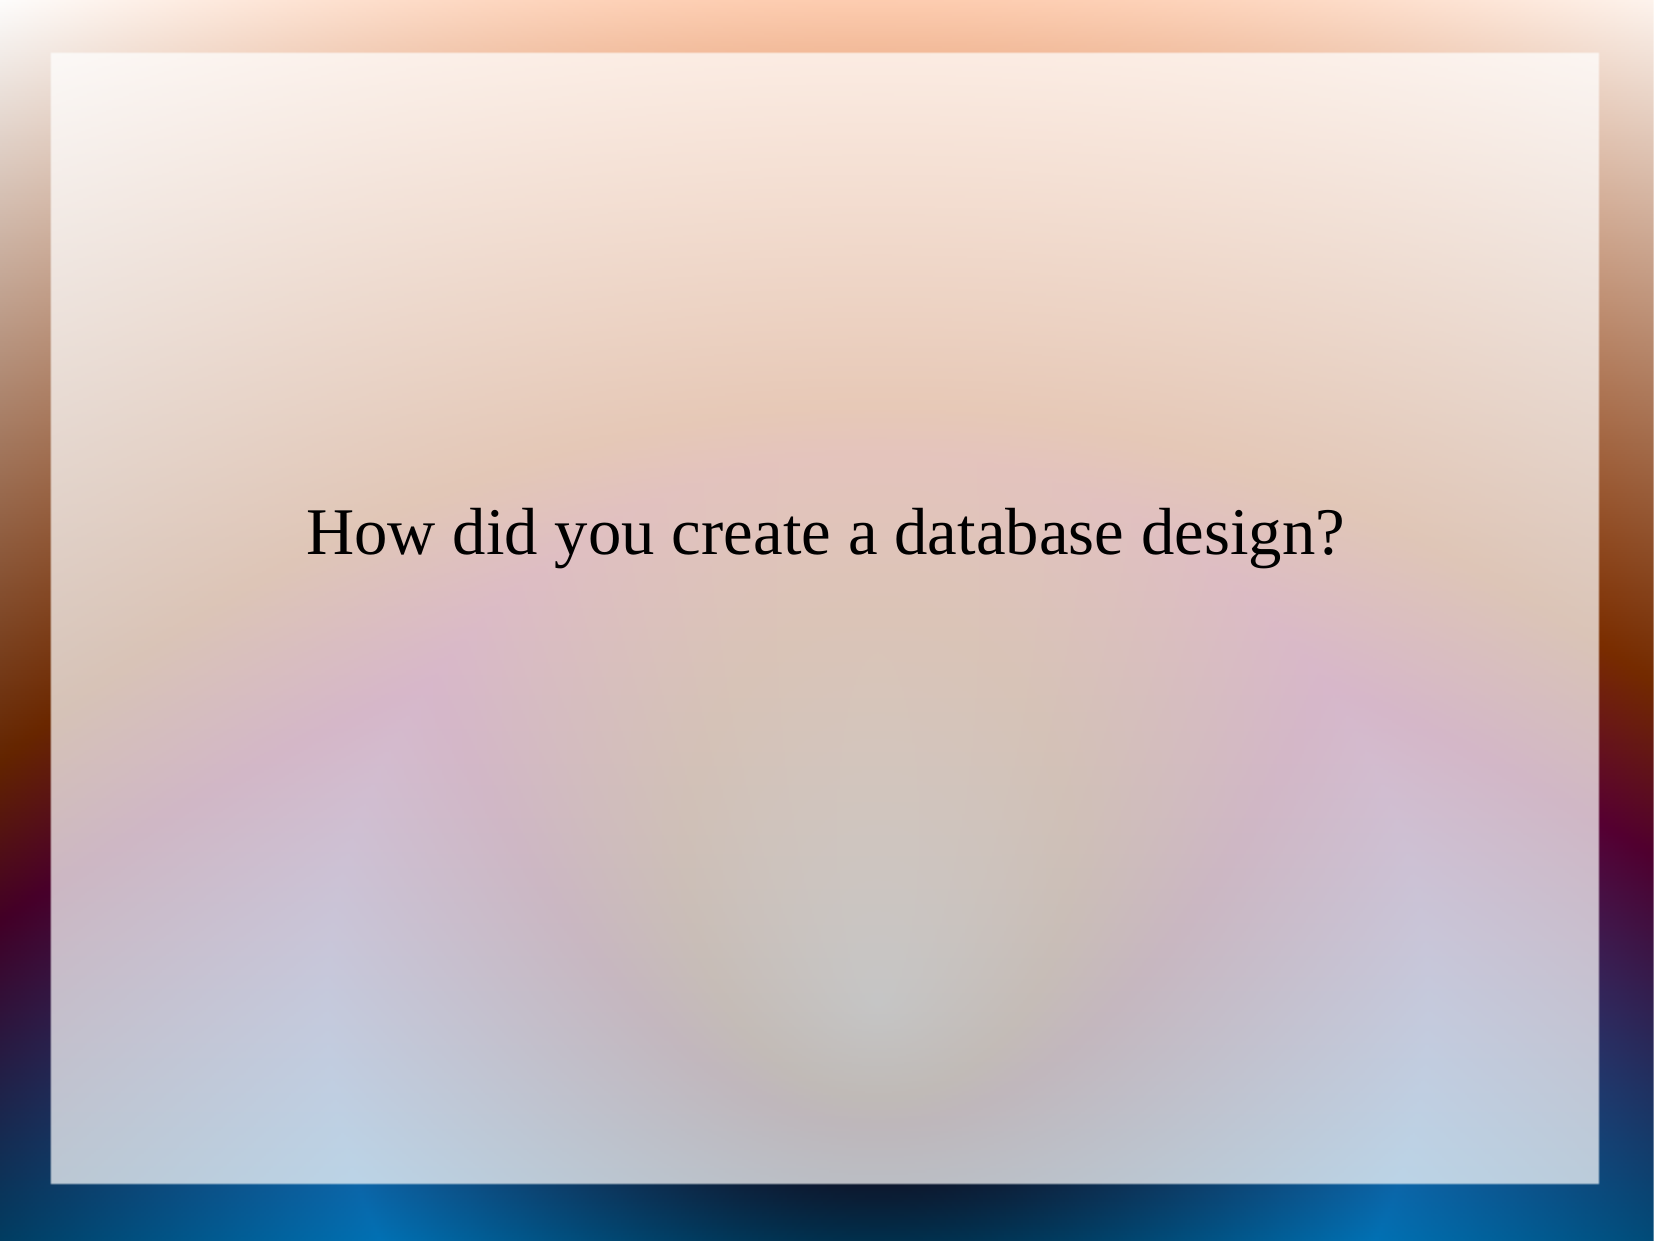

# How did you create a database design?